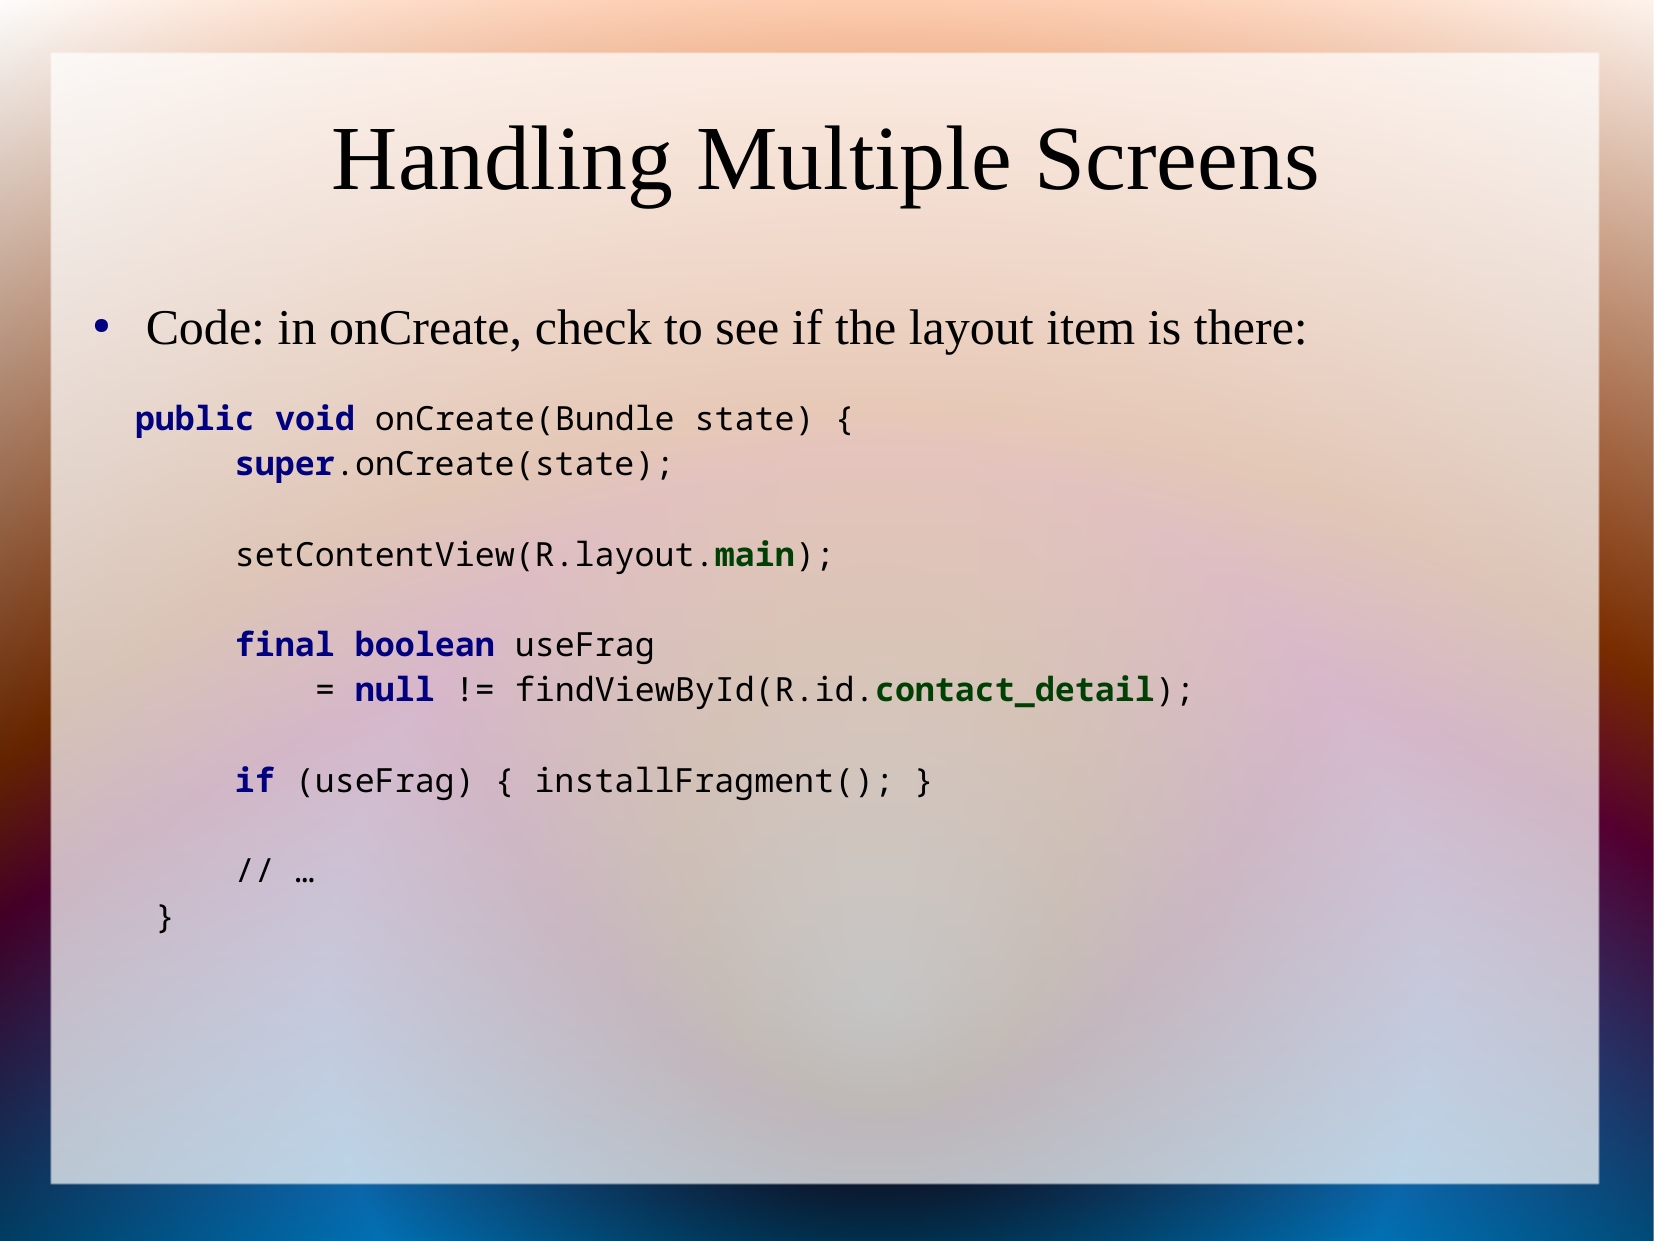

# Handling Multiple Screens
Code: in onCreate, check to see if the layout item is there:
 public void onCreate(Bundle state) {
 super.onCreate(state);
 setContentView(R.layout.main);
 final boolean useFrag
 = null != findViewById(R.id.contact_detail);
 if (useFrag) { installFragment(); }
 // …
 }